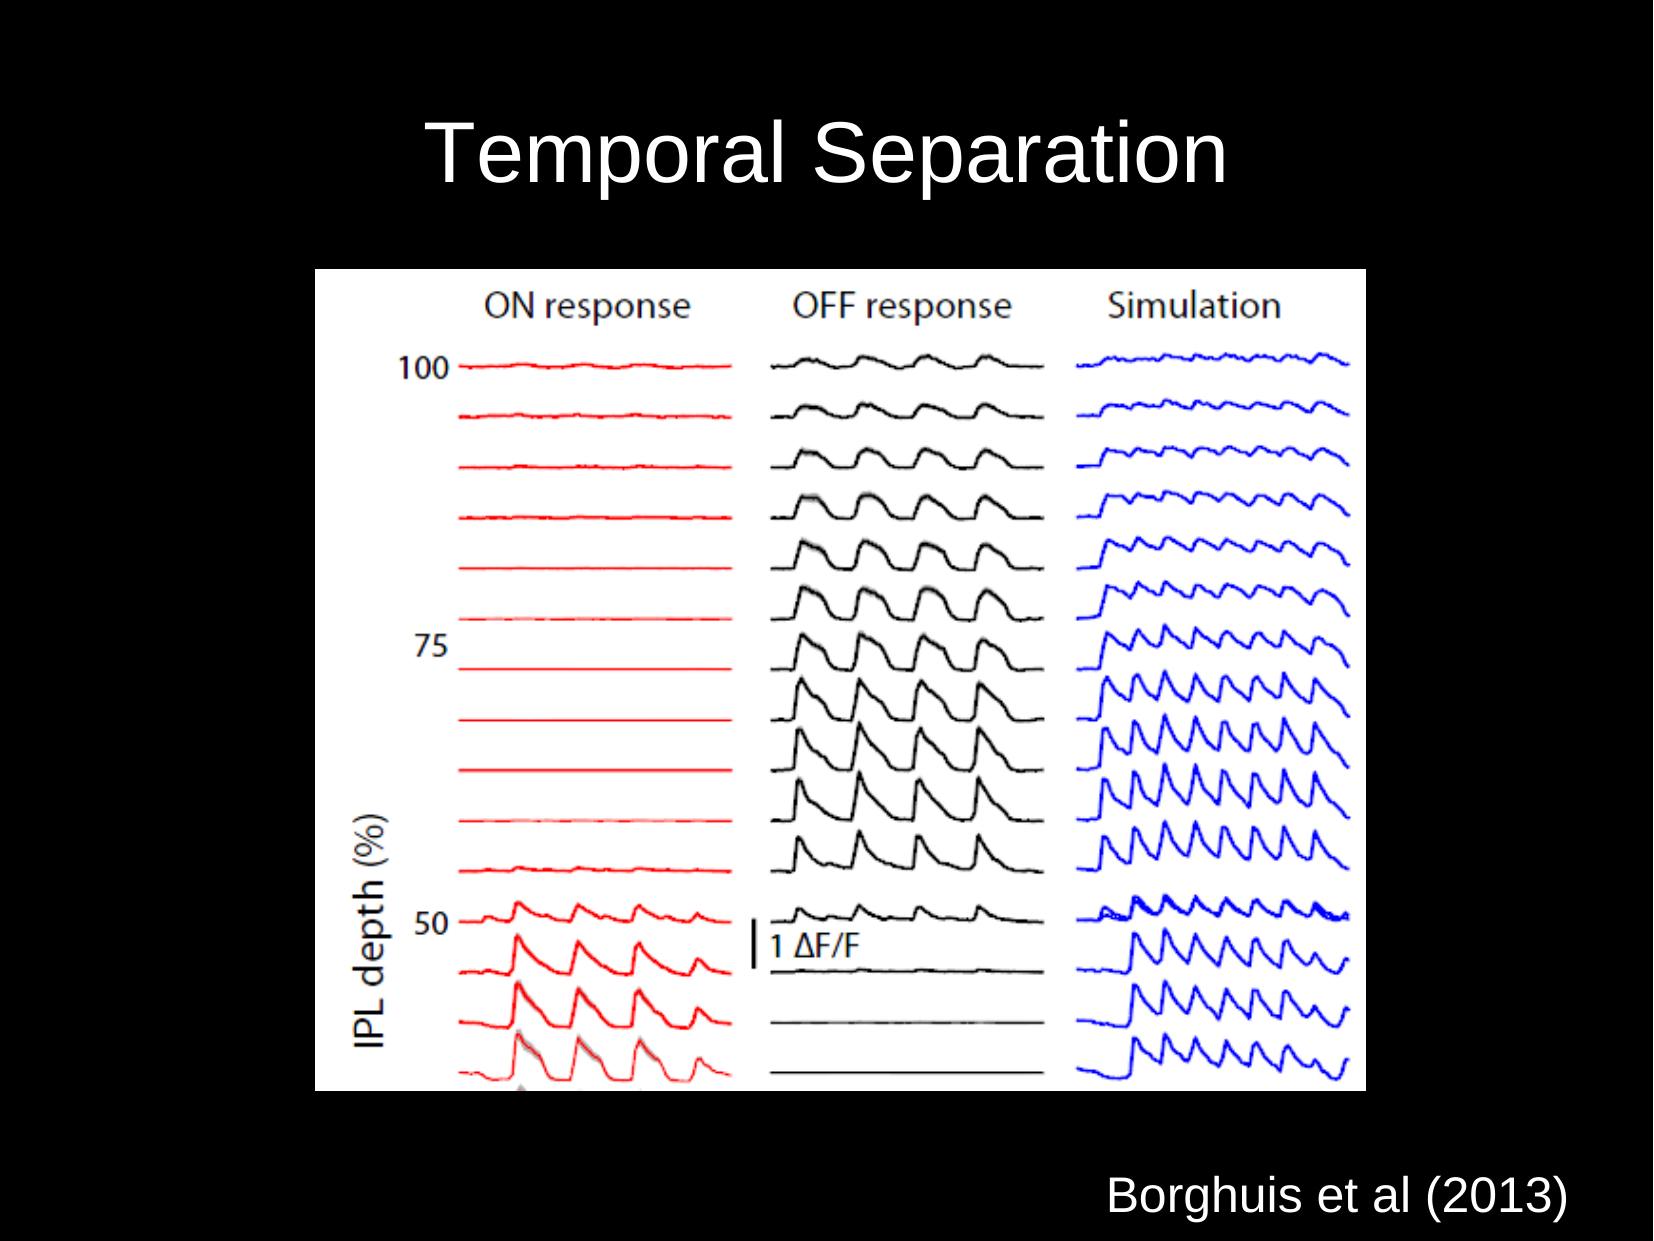

# Temporal Separation
Borghuis et al (2013)